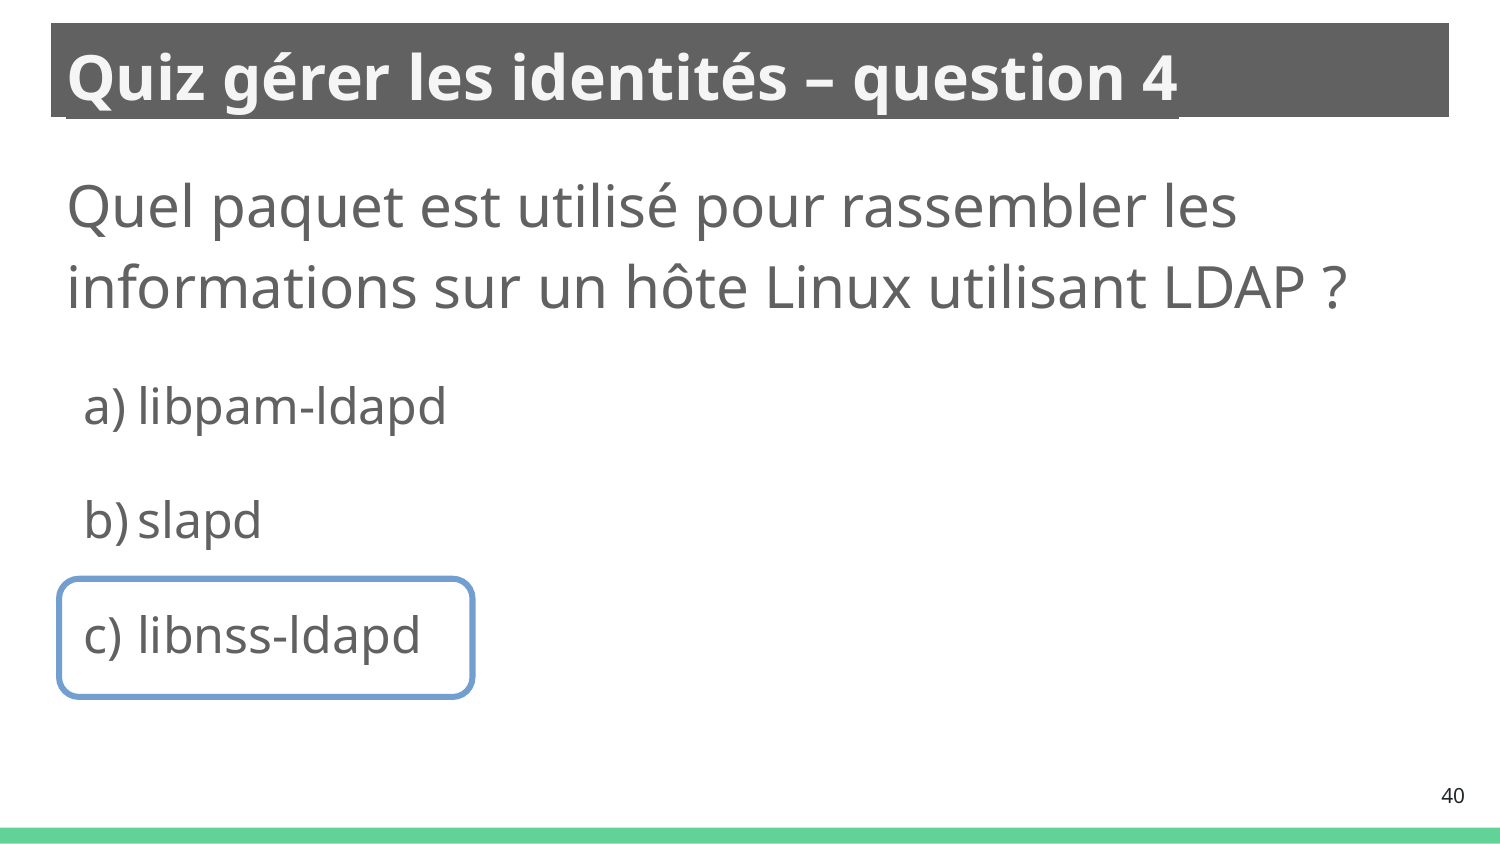

# Quiz gérer les identités – question 4
Quel paquet est utilisé pour rassembler les informations sur un hôte Linux utilisant LDAP ?
libpam-ldapd
slapd
libnss-ldapd